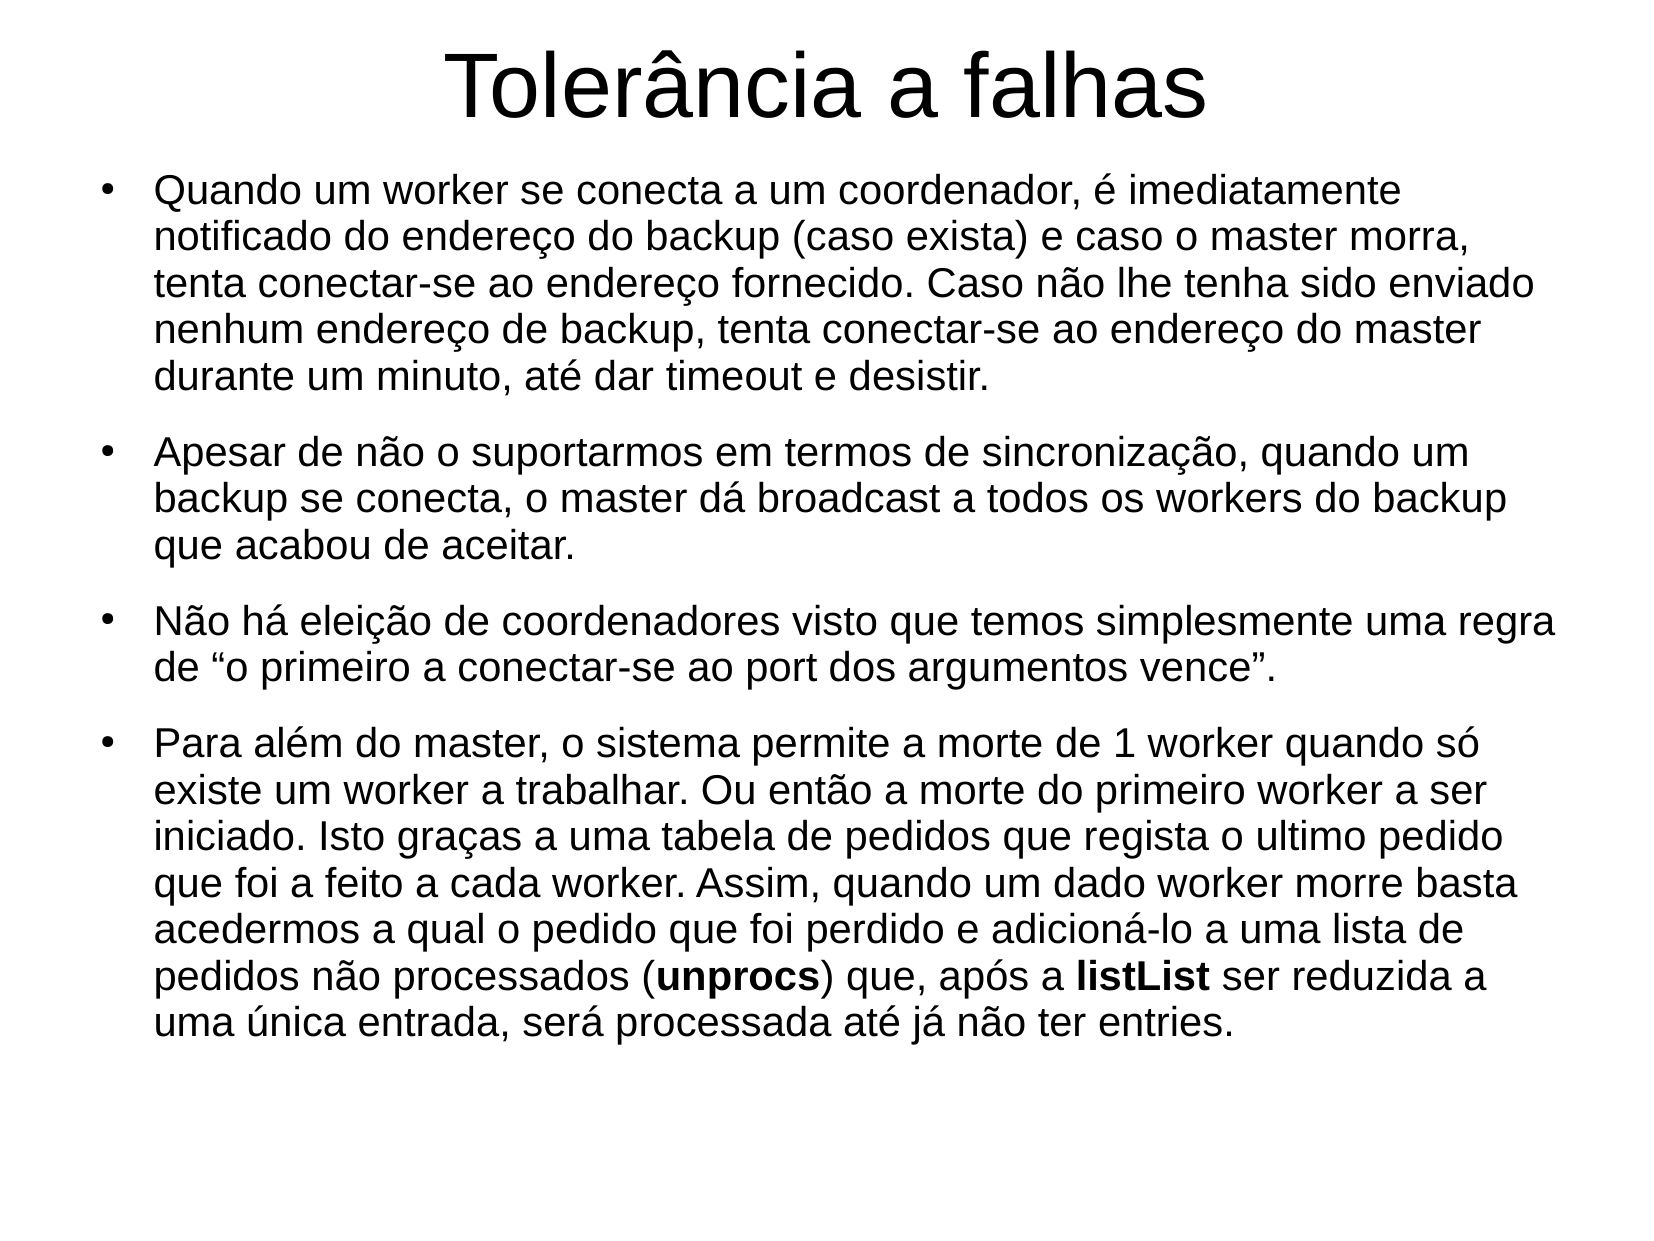

# Tolerância a falhas
Quando um worker se conecta a um coordenador, é imediatamente notificado do endereço do backup (caso exista) e caso o master morra, tenta conectar-se ao endereço fornecido. Caso não lhe tenha sido enviado nenhum endereço de backup, tenta conectar-se ao endereço do master durante um minuto, até dar timeout e desistir.
Apesar de não o suportarmos em termos de sincronização, quando um backup se conecta, o master dá broadcast a todos os workers do backup que acabou de aceitar.
Não há eleição de coordenadores visto que temos simplesmente uma regra de “o primeiro a conectar-se ao port dos argumentos vence”.
Para além do master, o sistema permite a morte de 1 worker quando só existe um worker a trabalhar. Ou então a morte do primeiro worker a ser iniciado. Isto graças a uma tabela de pedidos que regista o ultimo pedido que foi a feito a cada worker. Assim, quando um dado worker morre basta acedermos a qual o pedido que foi perdido e adicioná-lo a uma lista de pedidos não processados (unprocs) que, após a listList ser reduzida a uma única entrada, será processada até já não ter entries.